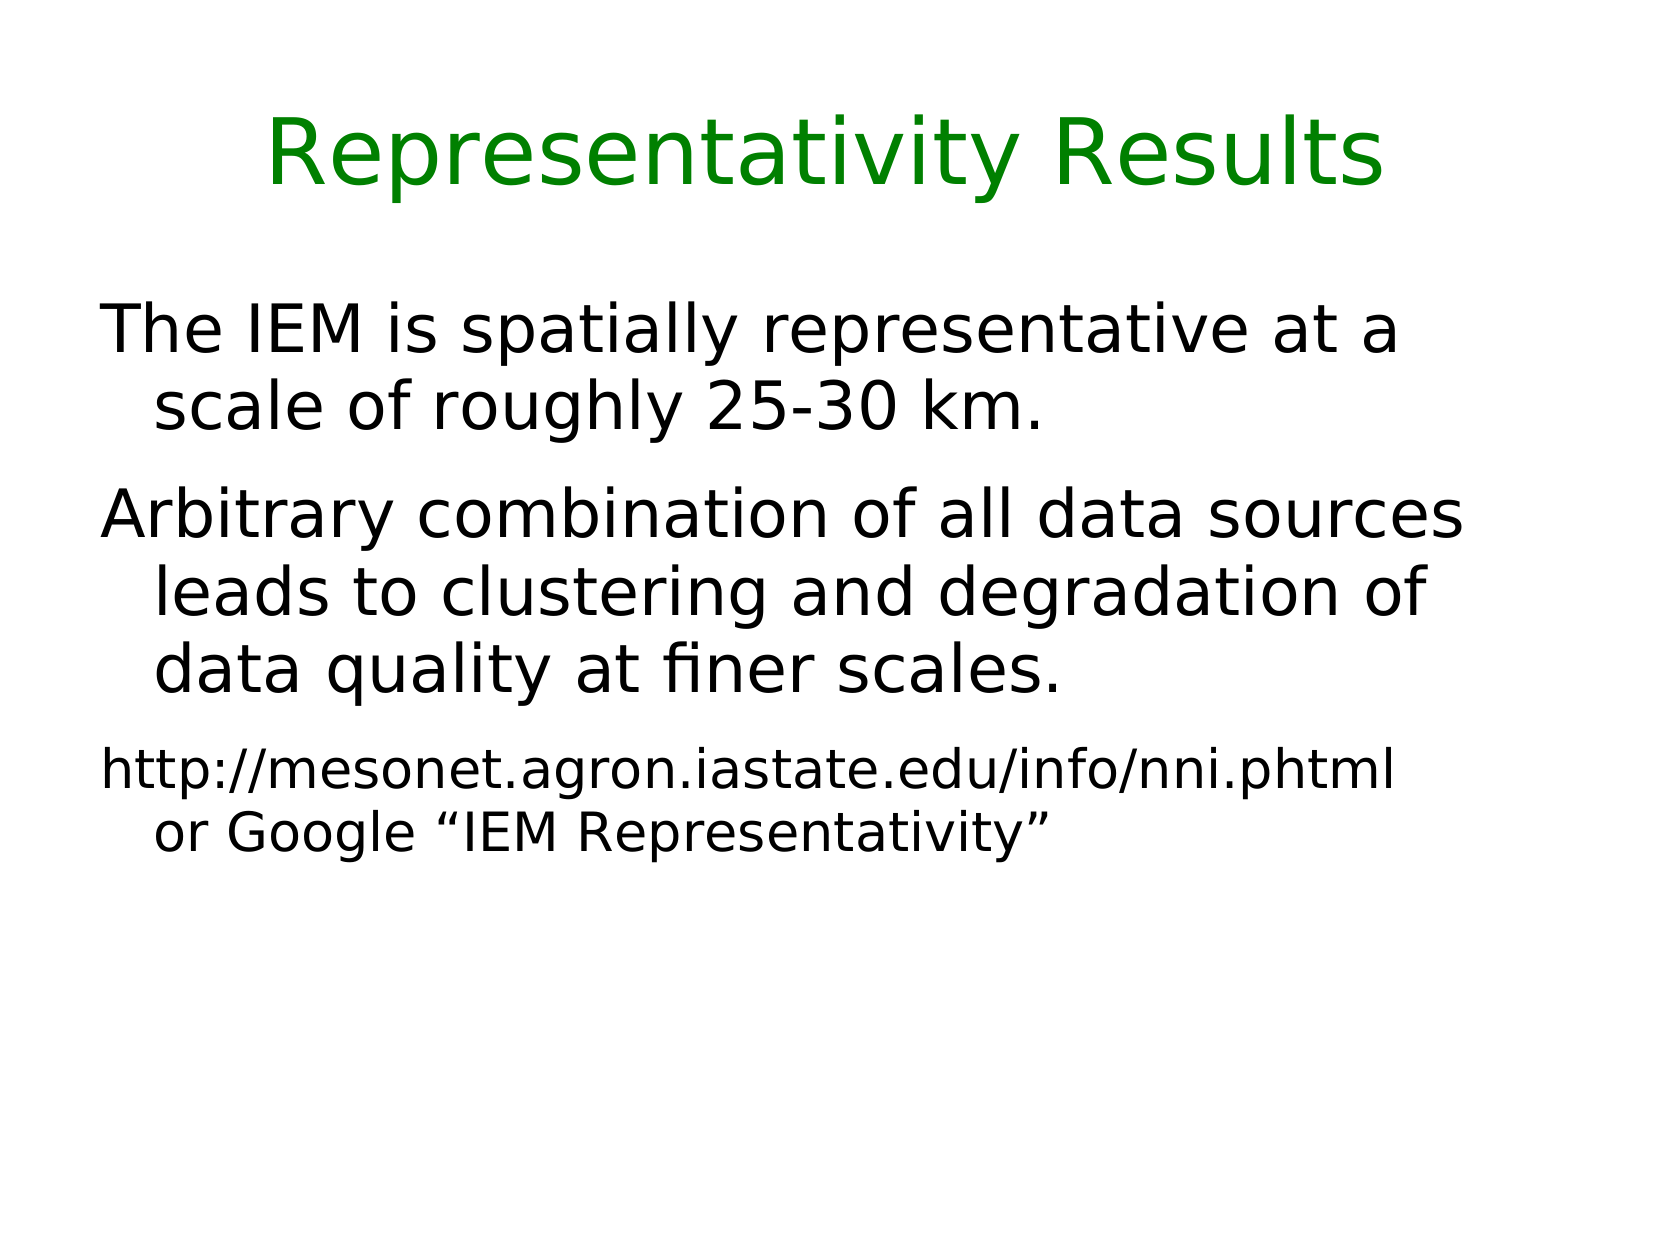

# Representativity Results
The IEM is spatially representative at a scale of roughly 25-30 km.
Arbitrary combination of all data sources leads to clustering and degradation of data quality at finer scales.
http://mesonet.agron.iastate.edu/info/nni.phtml
or Google “IEM Representativity”